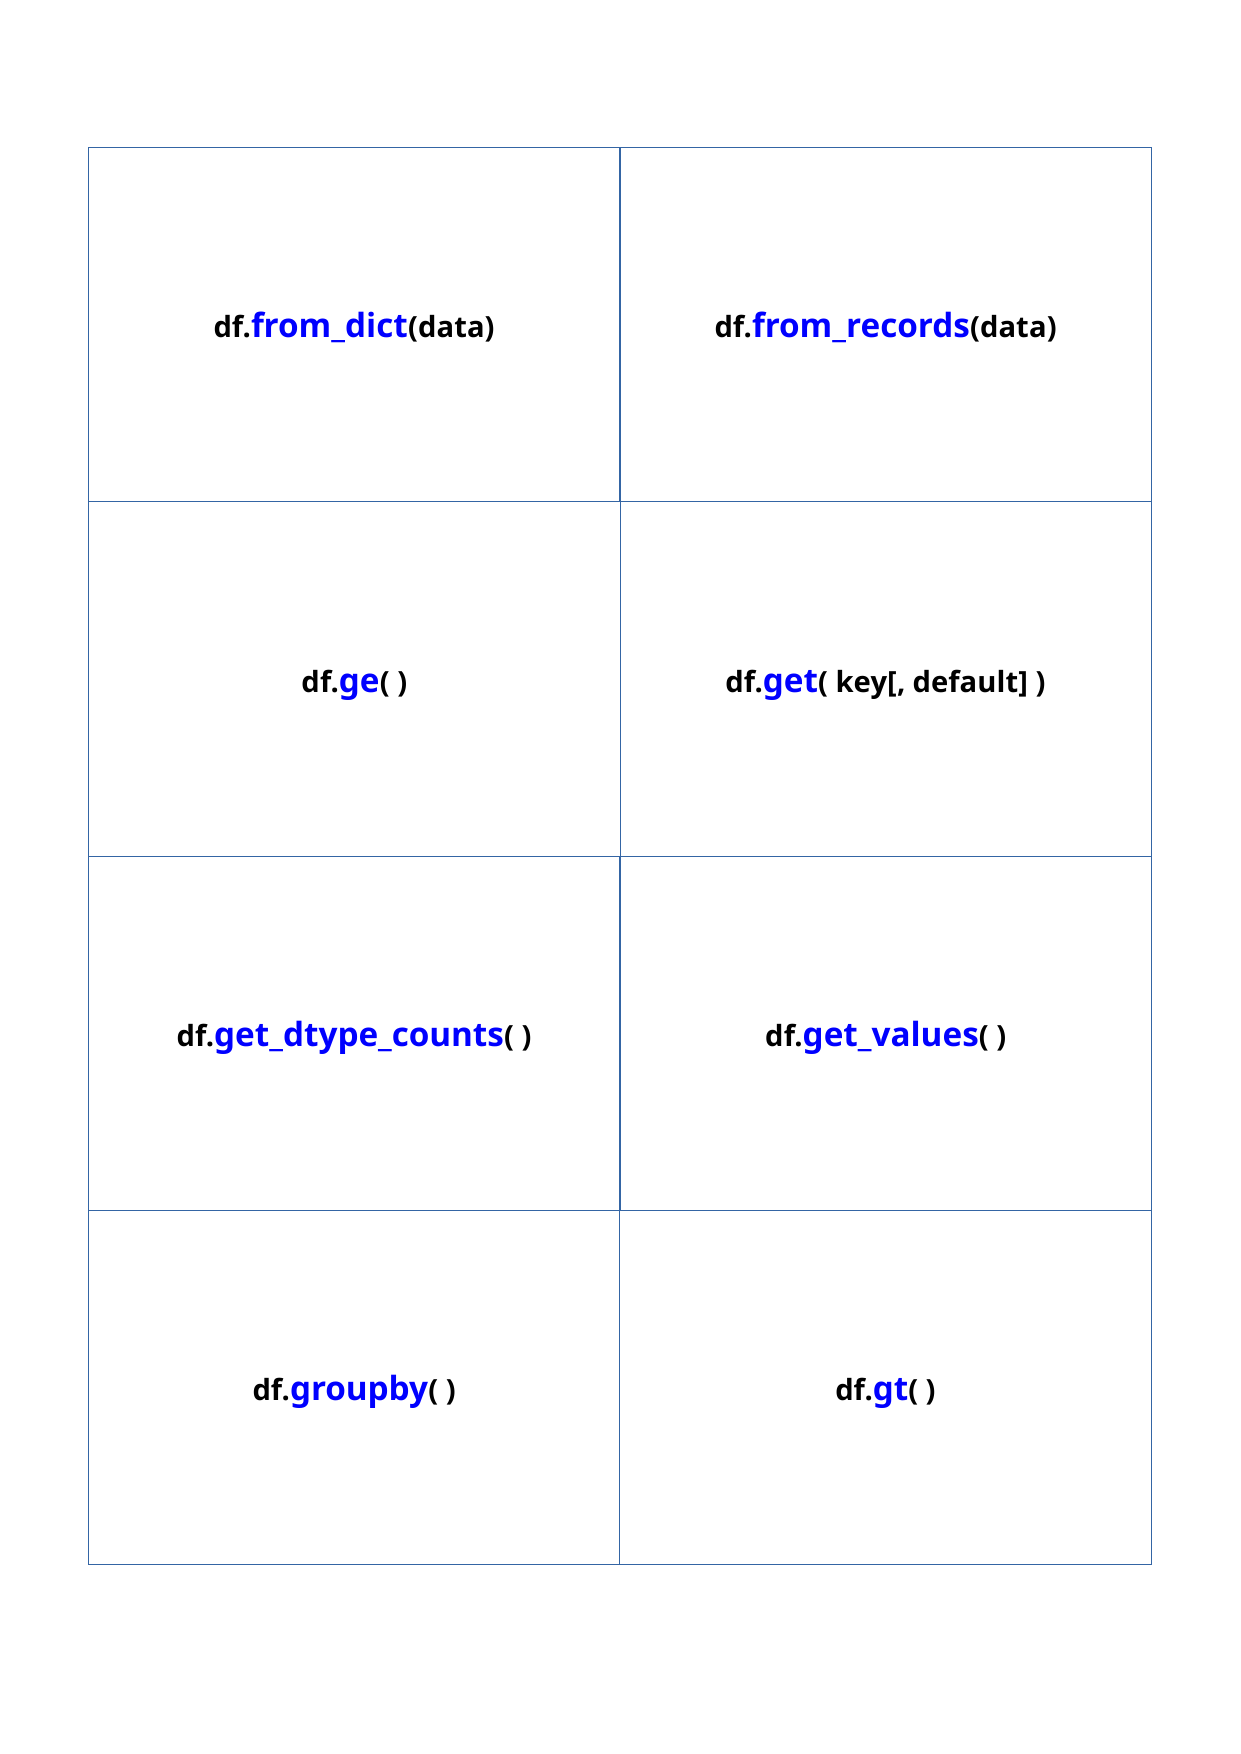

df.from_dict(data)
df.from_records(data)
df.ge( )
df.get( key[, default] )
df.get_dtype_counts( )
df.get_values( )
df.groupby( )
df.gt( )